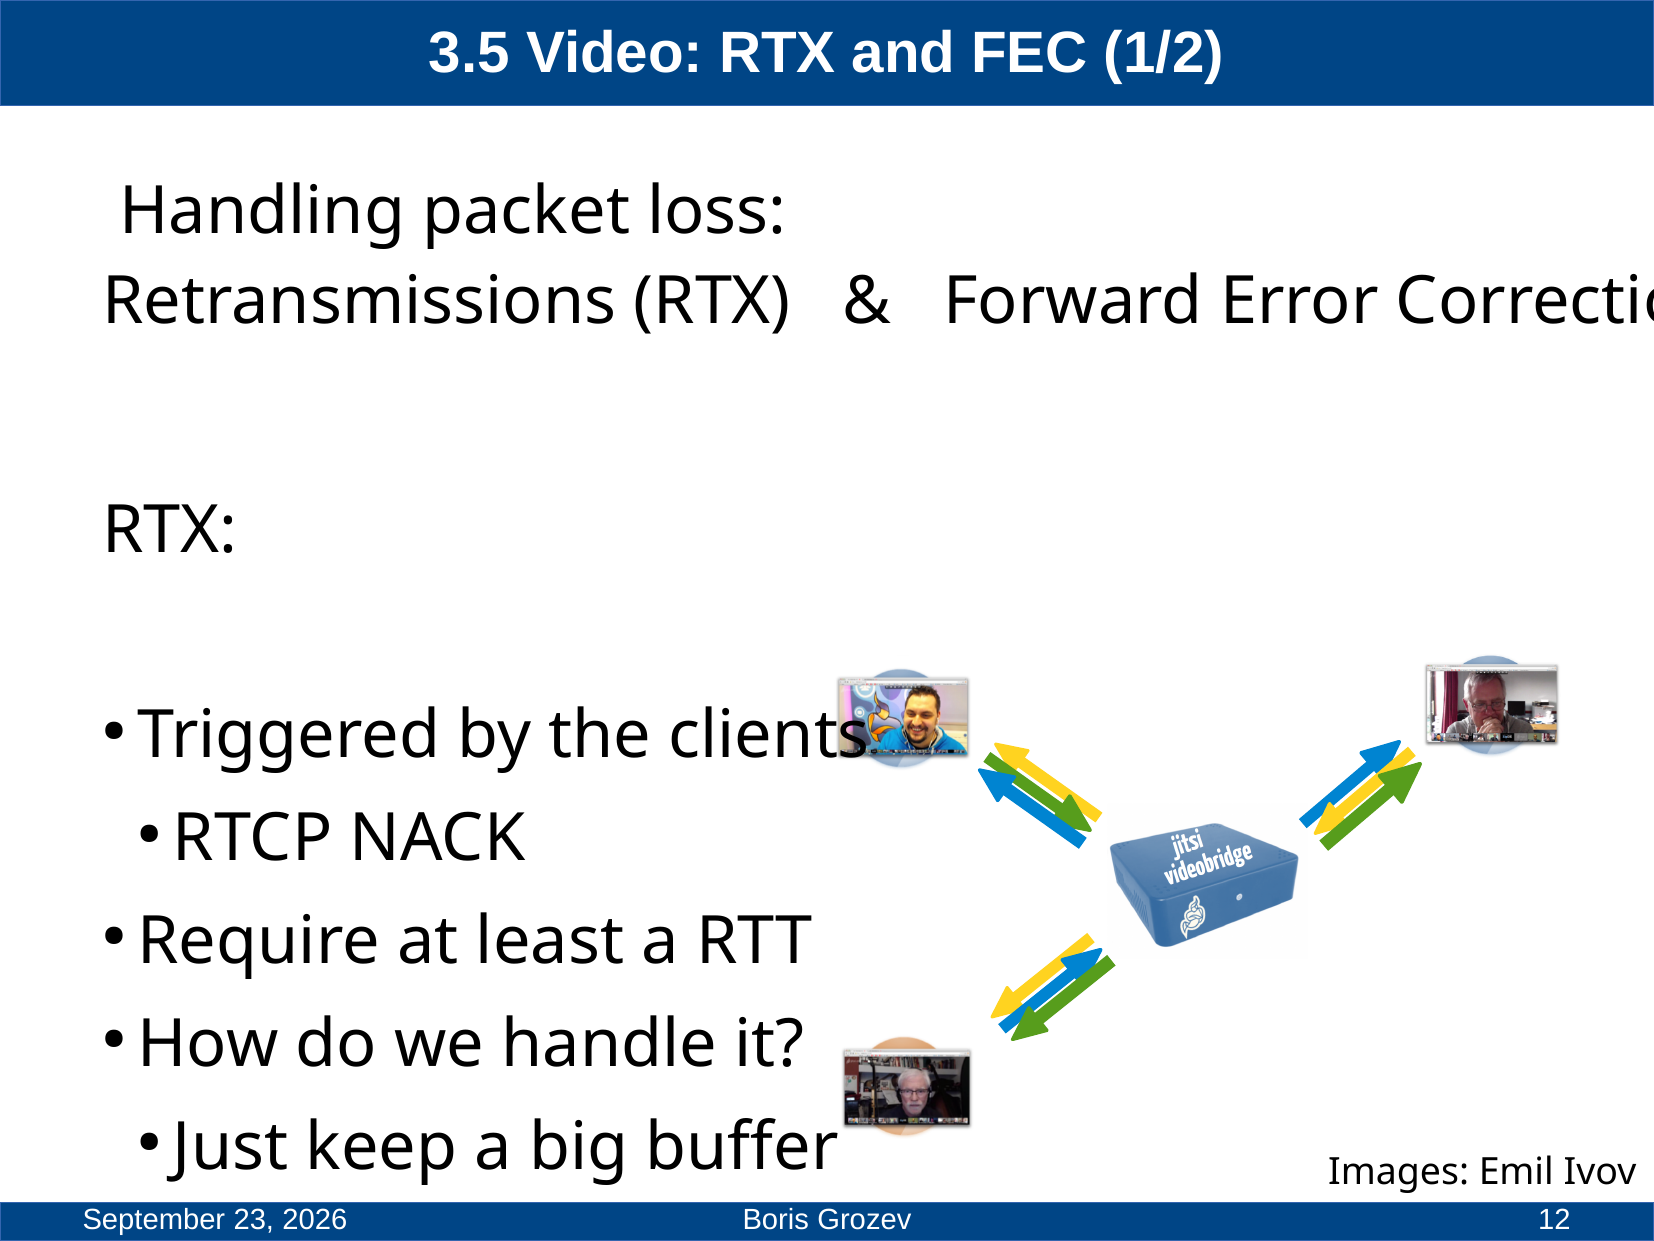

# 3.5 Video: RTX and FEC (1/2)
 Handling packet loss:
Retransmissions (RTX) & Forward Error Correction (FEC)
RTX:
Triggered by the clients
RTCP NACK
Require at least a RTT
How do we handle it?
Just keep a big buffer
Images: Emil Ivov
Boris Grozev
12